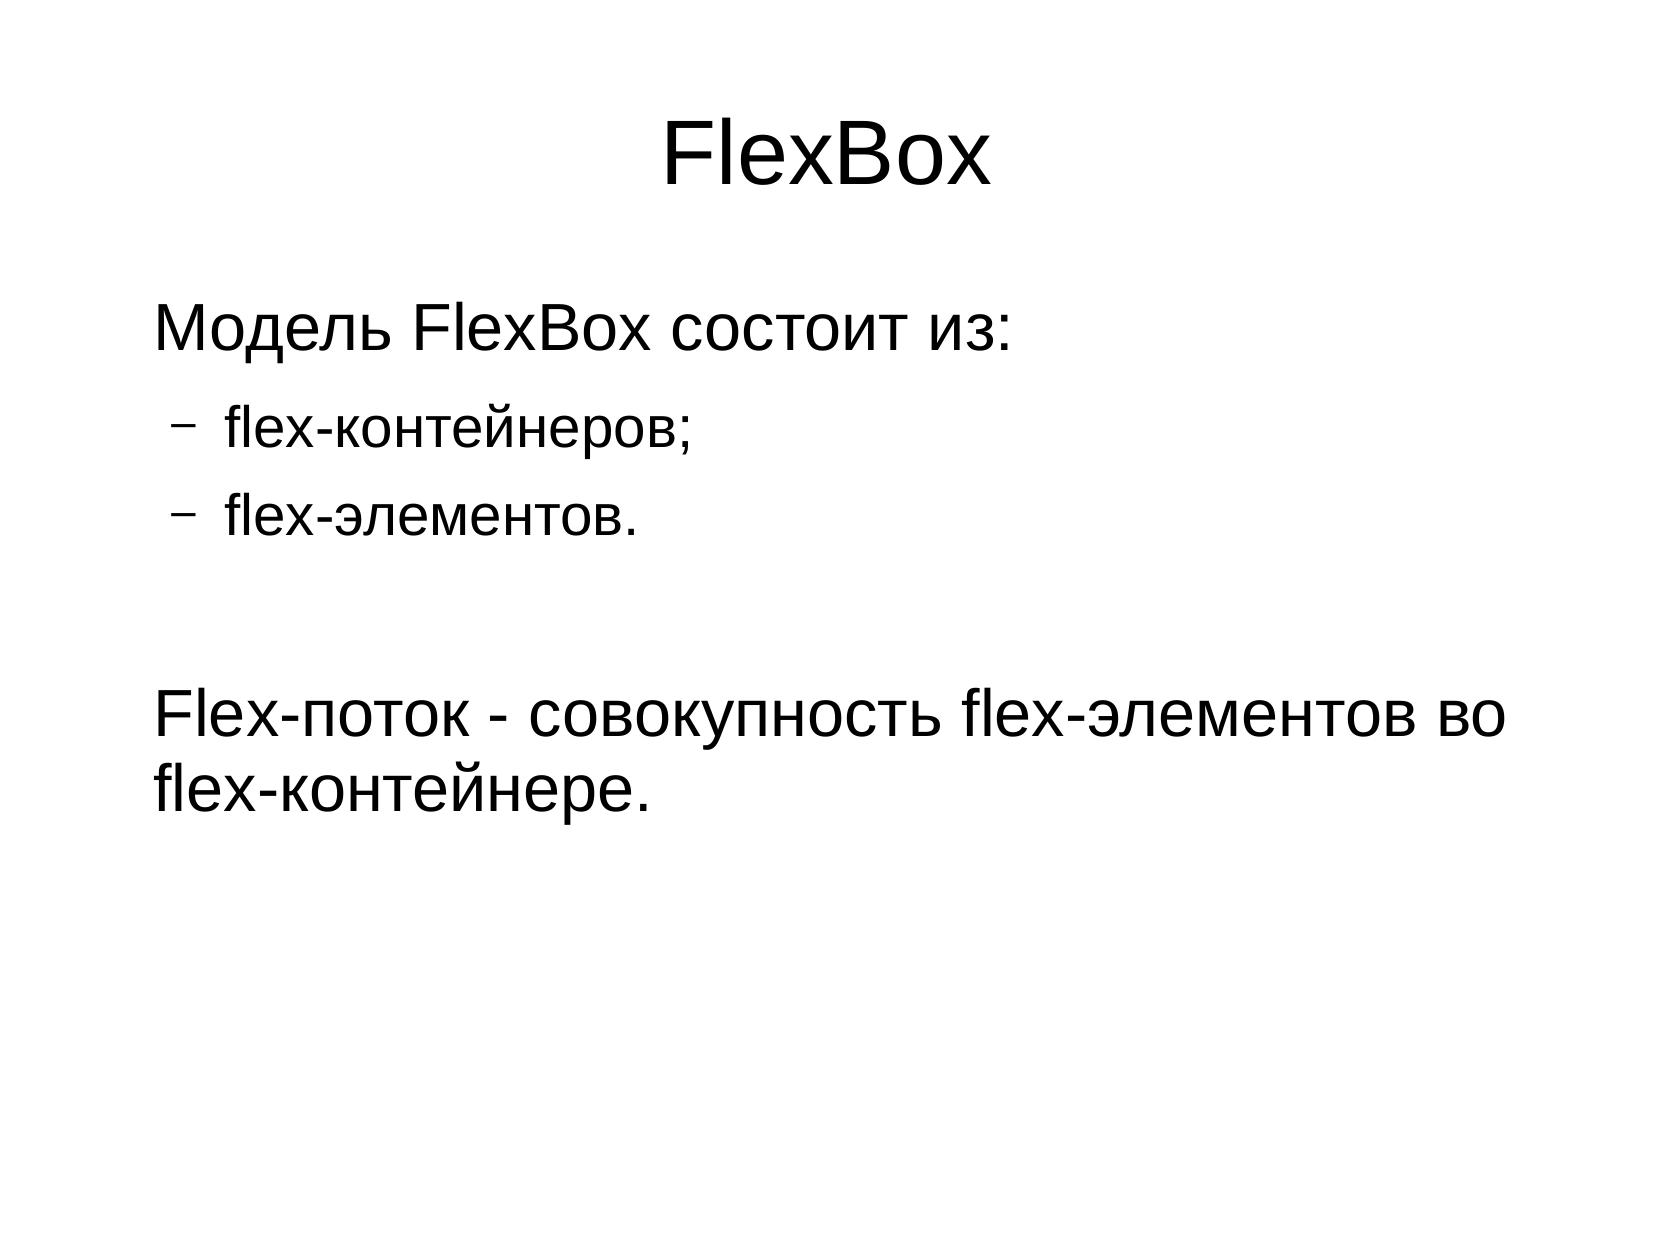

# FlexBox
Модель FlexBox состоит из:
flex-контейнеров;
flex-элементов.
Flex-поток - совокупность flex-элементов во flex-контейнере.